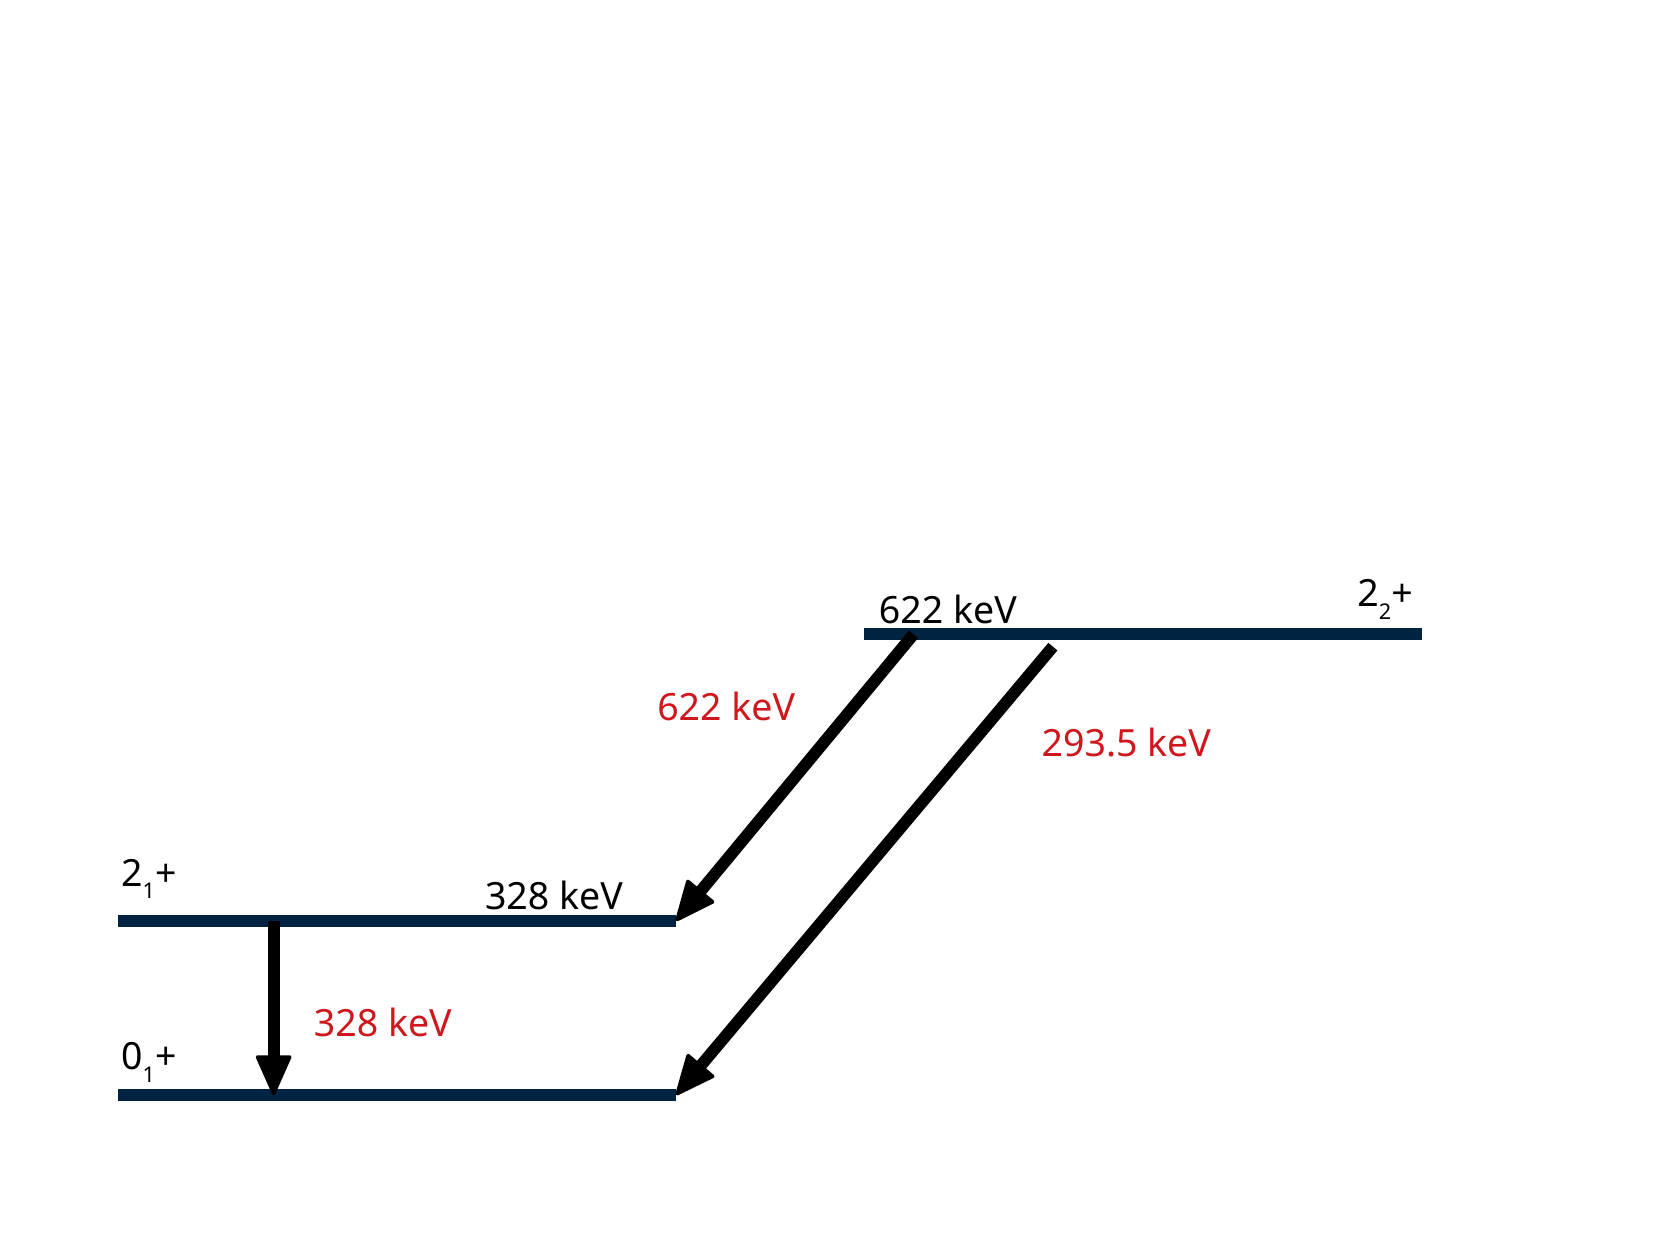

22+
622 keV
622 keV
293.5 keV
21+
328 keV
328 keV
01+